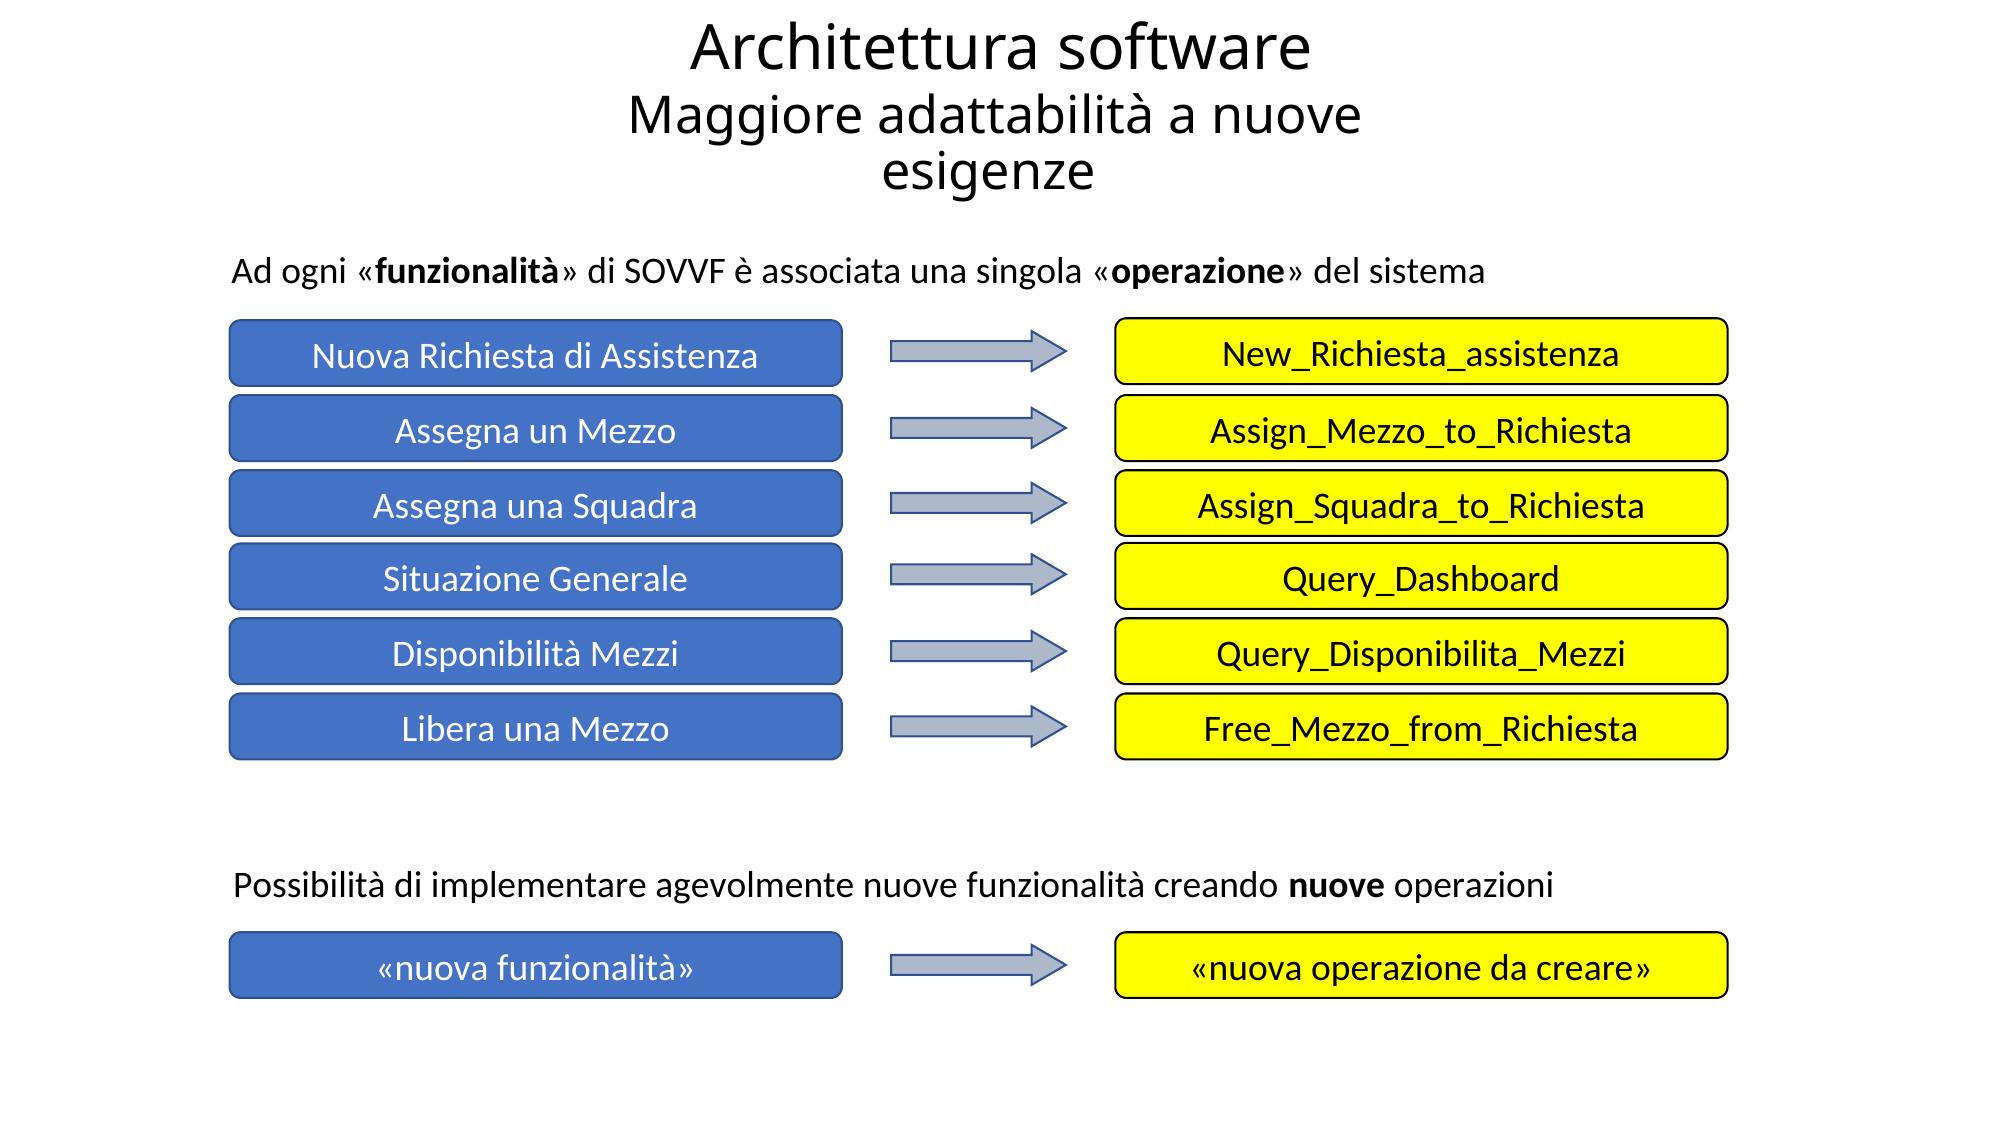

# Architettura software
Maggiore adattabilità a nuove esigenze
Ad ogni «funzionalità» di SOVVF è associata una singola «operazione» del sistema
New_Richiesta_assistenza
Nuova Richiesta di Assistenza
Assegna un Mezzo
Assign_Mezzo_to_Richiesta
Assegna una Squadra
Assign_Squadra_to_Richiesta
Query_Dashboard
Situazione Generale
Disponibilità Mezzi
Query_Disponibilita_Mezzi
Libera una Mezzo
Free_Mezzo_from_Richiesta
Possibilità di implementare agevolmente nuove funzionalità creando nuove operazioni
«nuova funzionalità»
«nuova operazione da creare»